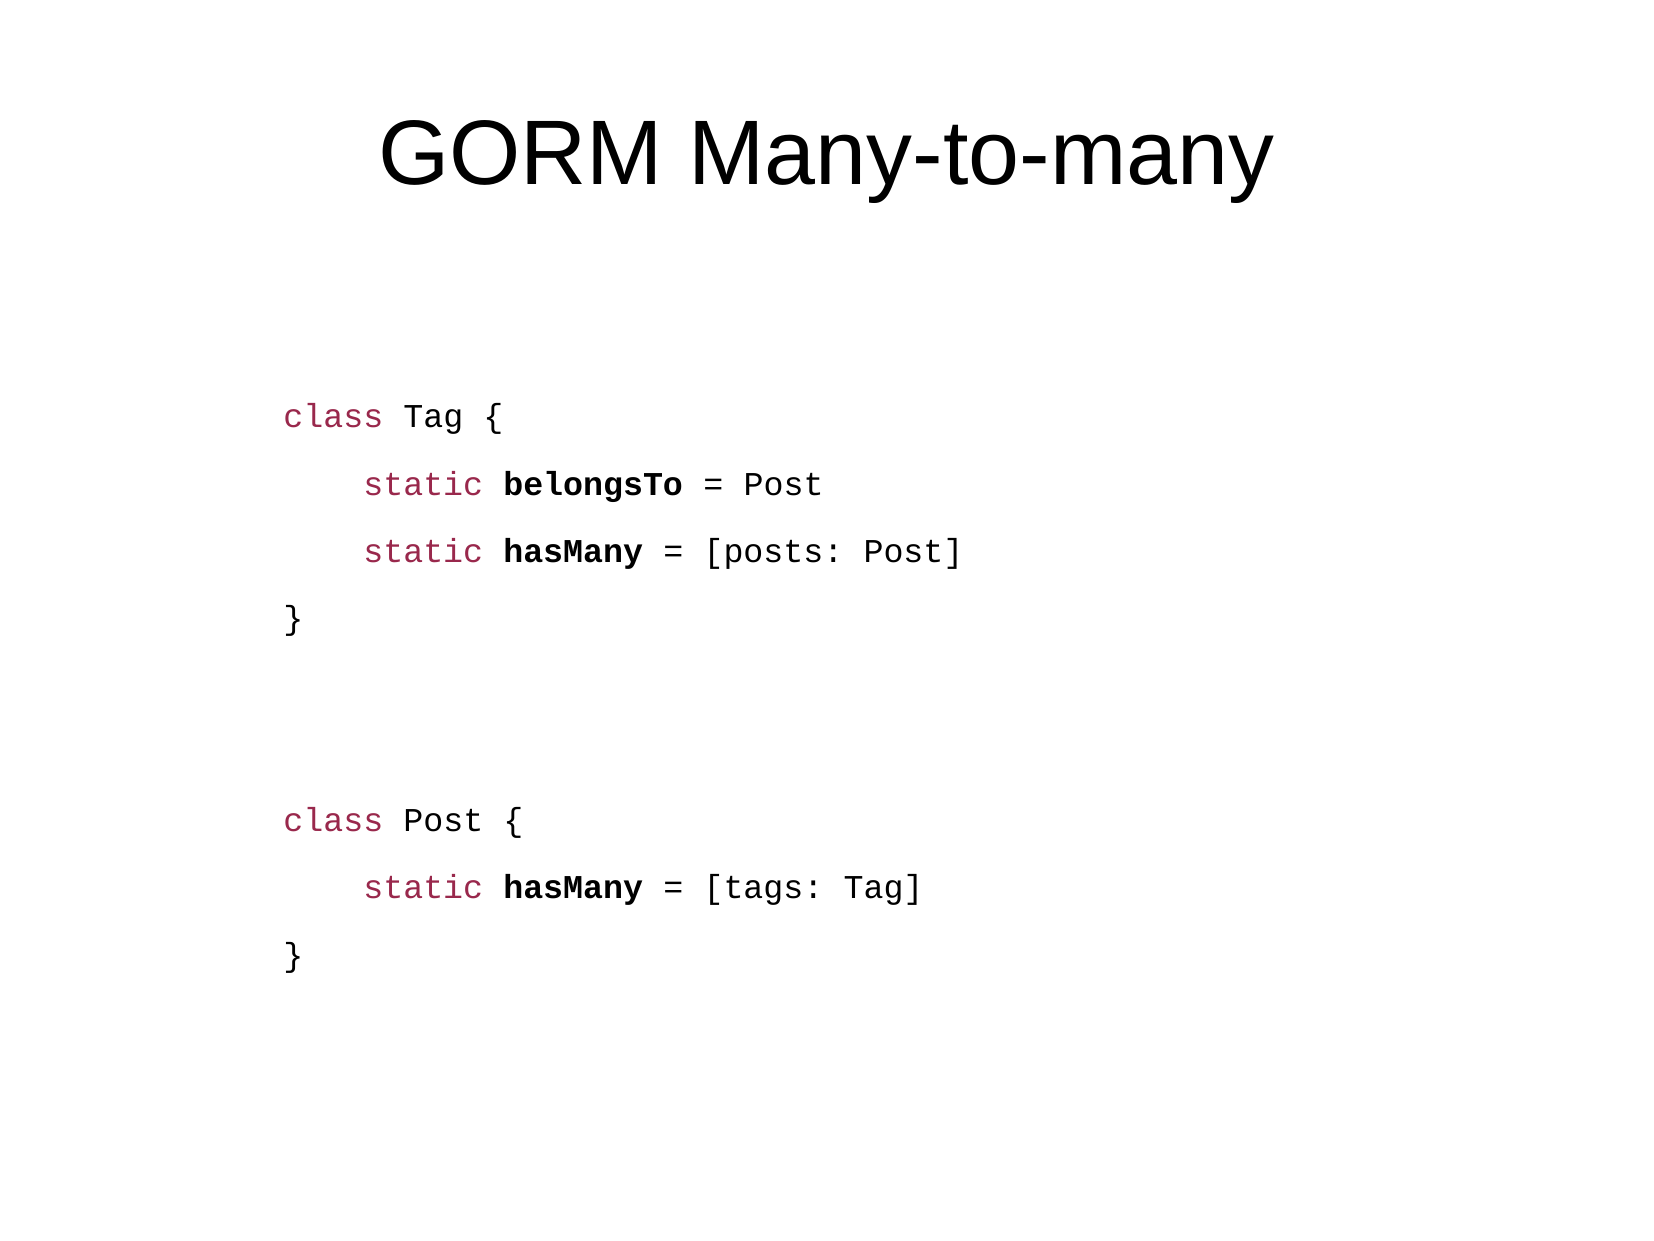

# GORM Many-to-many
class Tag {
 static belongsTo = Post
 static hasMany = [posts: Post]
}
class Post {
 static hasMany = [tags: Tag]
}